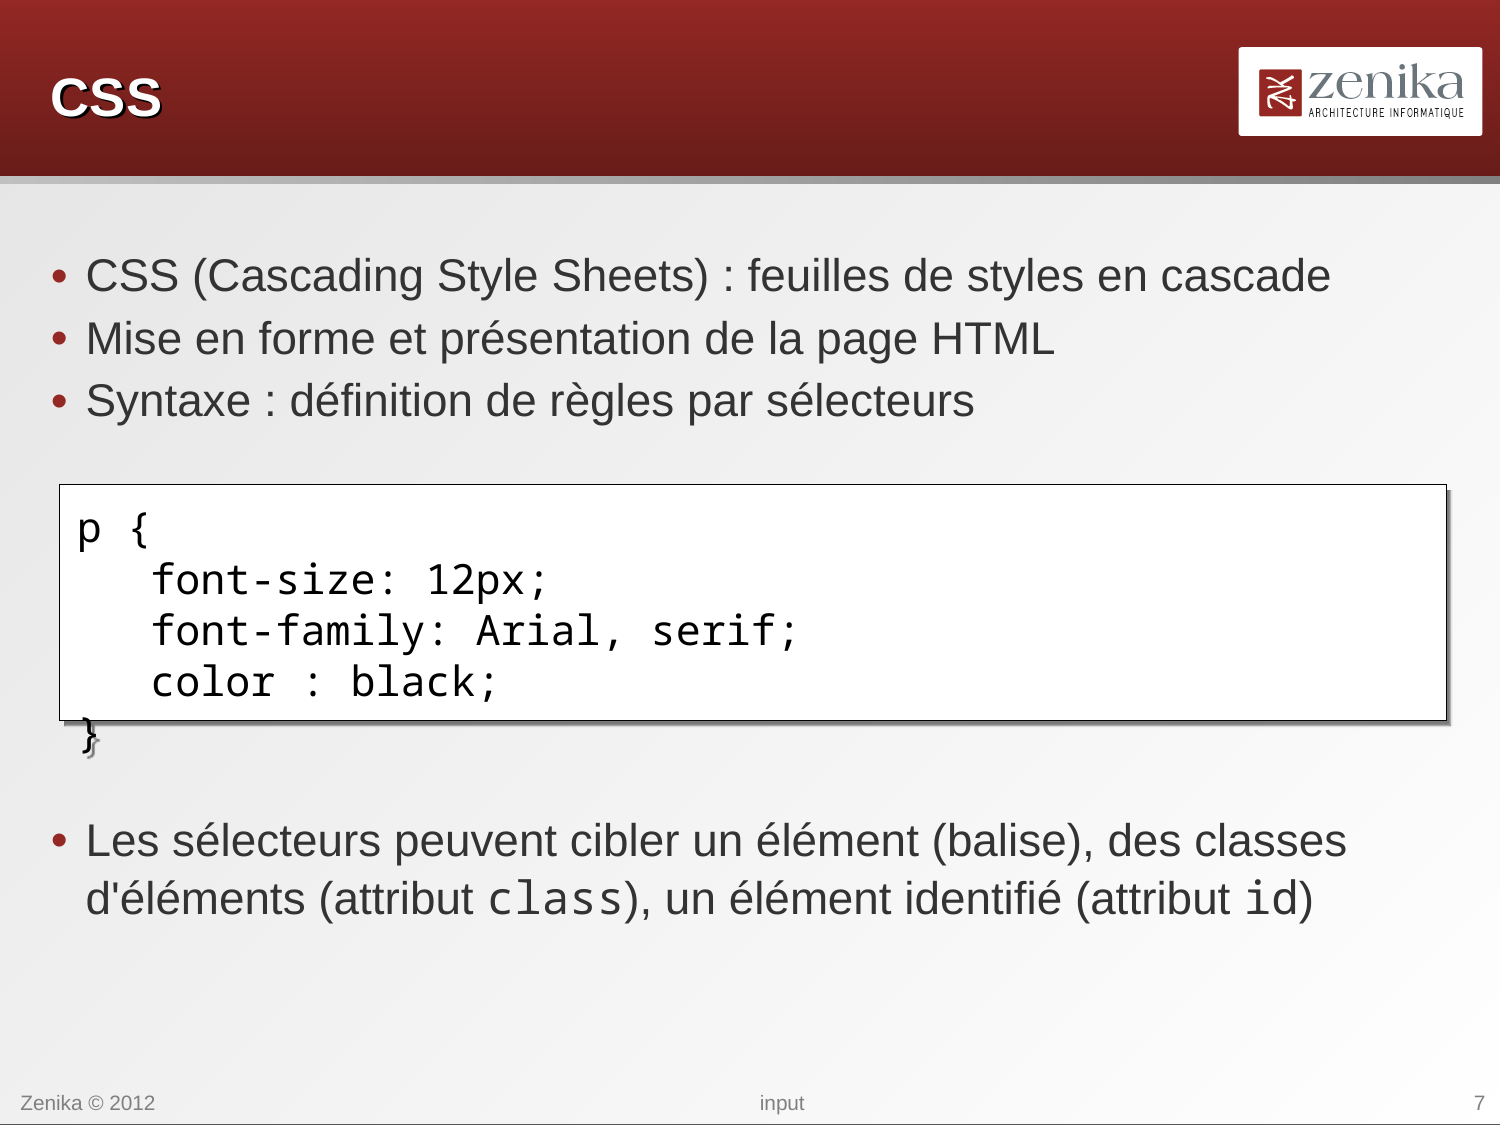

# CSS
CSS (Cascading Style Sheets) : feuilles de styles en cascade
Mise en forme et présentation de la page HTML
Syntaxe : définition de règles par sélecteurs
Les sélecteurs peuvent cibler un élément (balise), des classes d'éléments (attribut class), un élément identifié (attribut id)
p {
	font-size: 12px;
	font-family: Arial, serif;
	color : black;
}